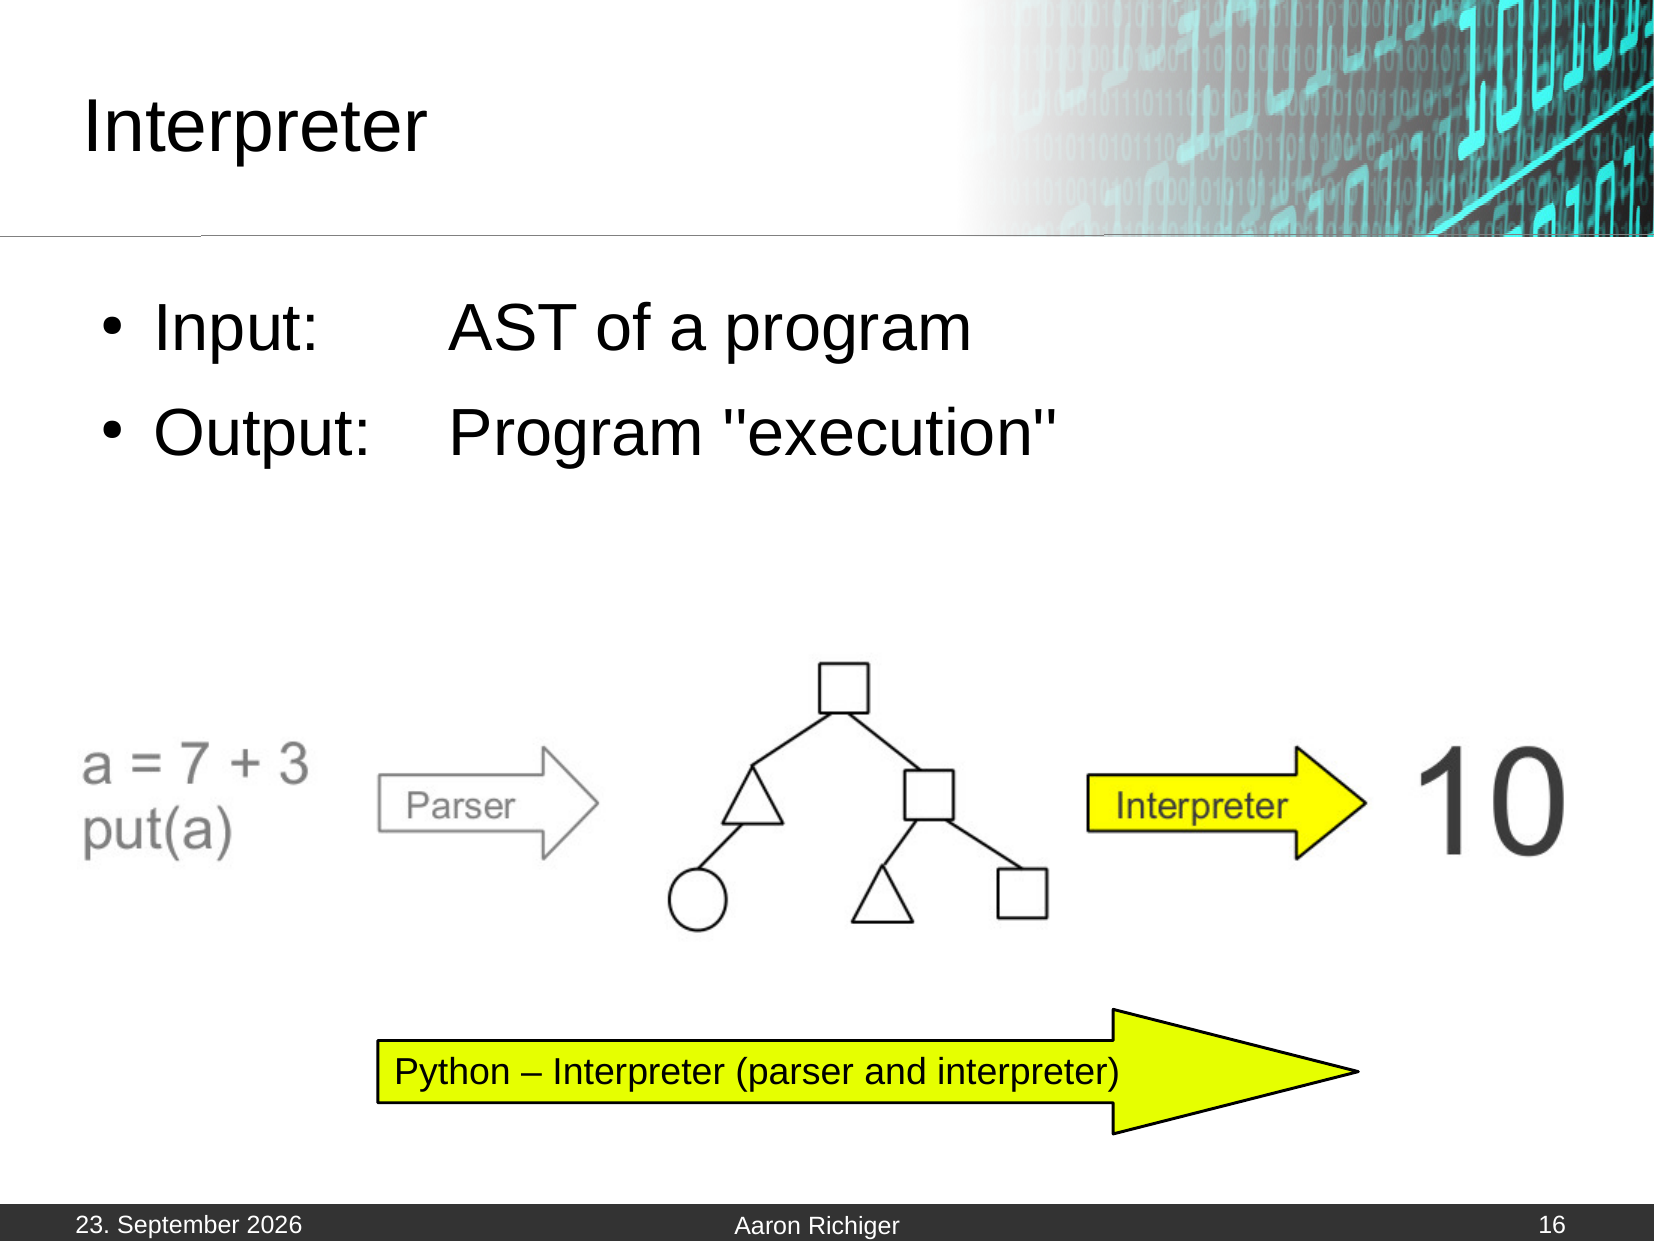

# Interpreter
Input:		AST of a program
Output:		Program ''execution''
Python – Interpreter (parser and interpreter)
16
Aaron Richiger